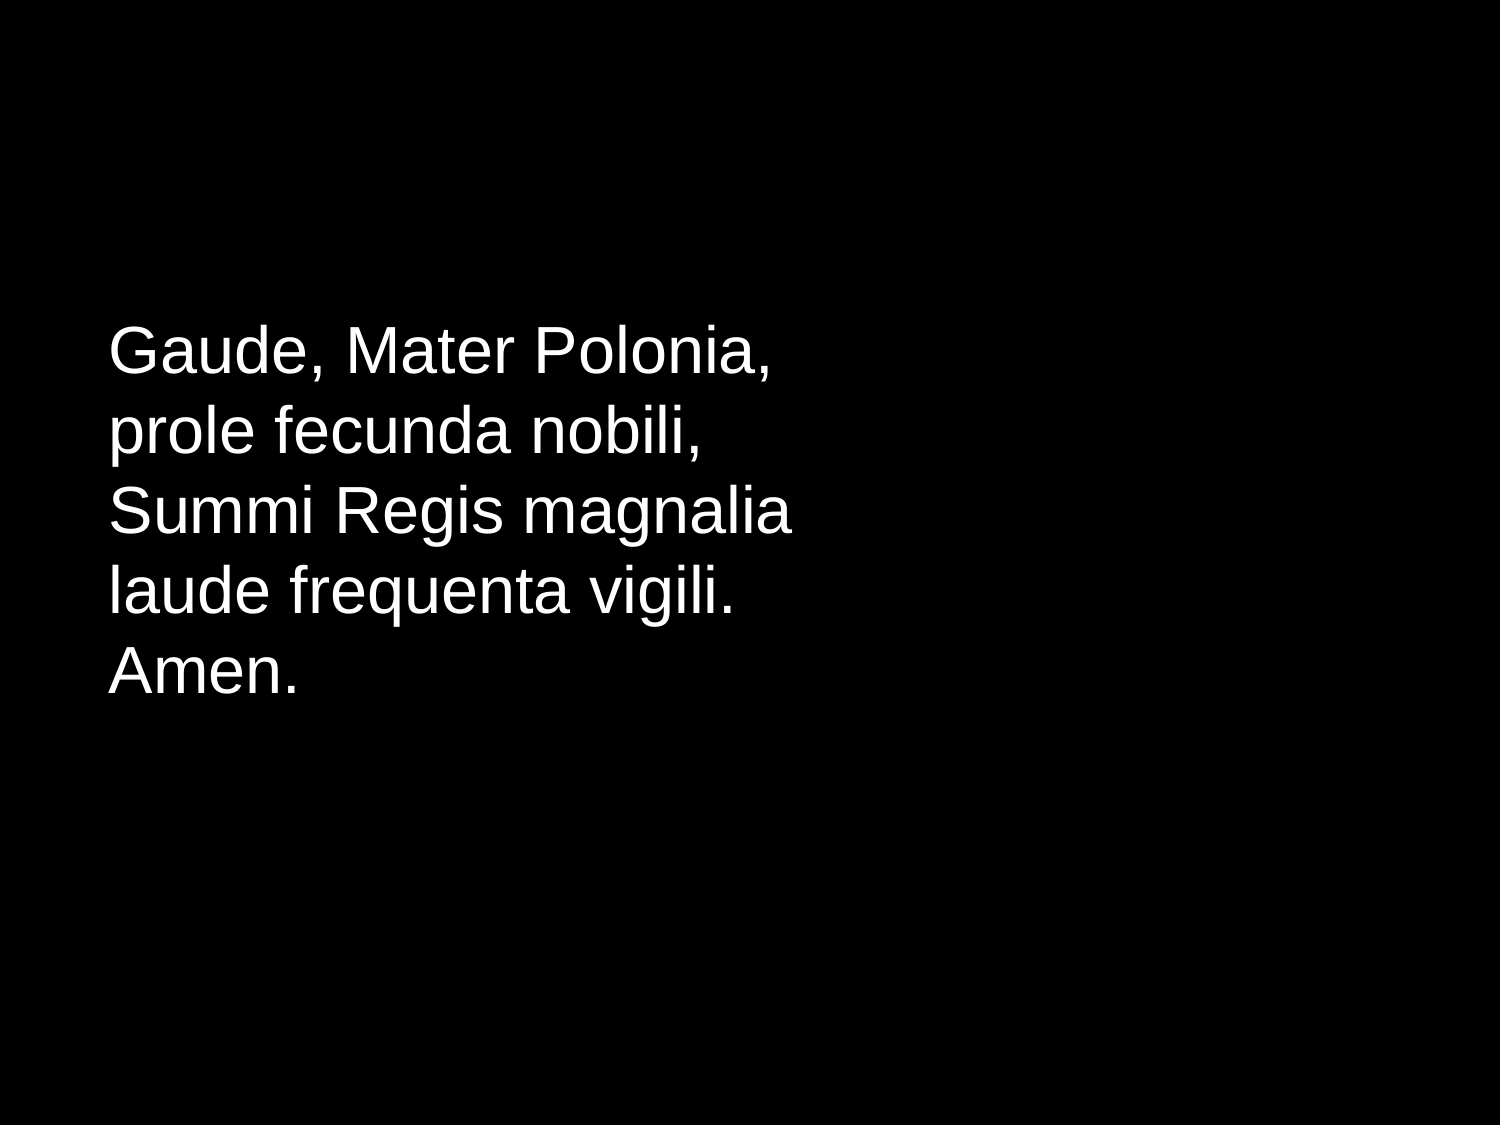

Gaude, Mater Polonia,
prole fecunda nobili,
Summi Regis magnalia
laude frequenta vigili.
Amen.